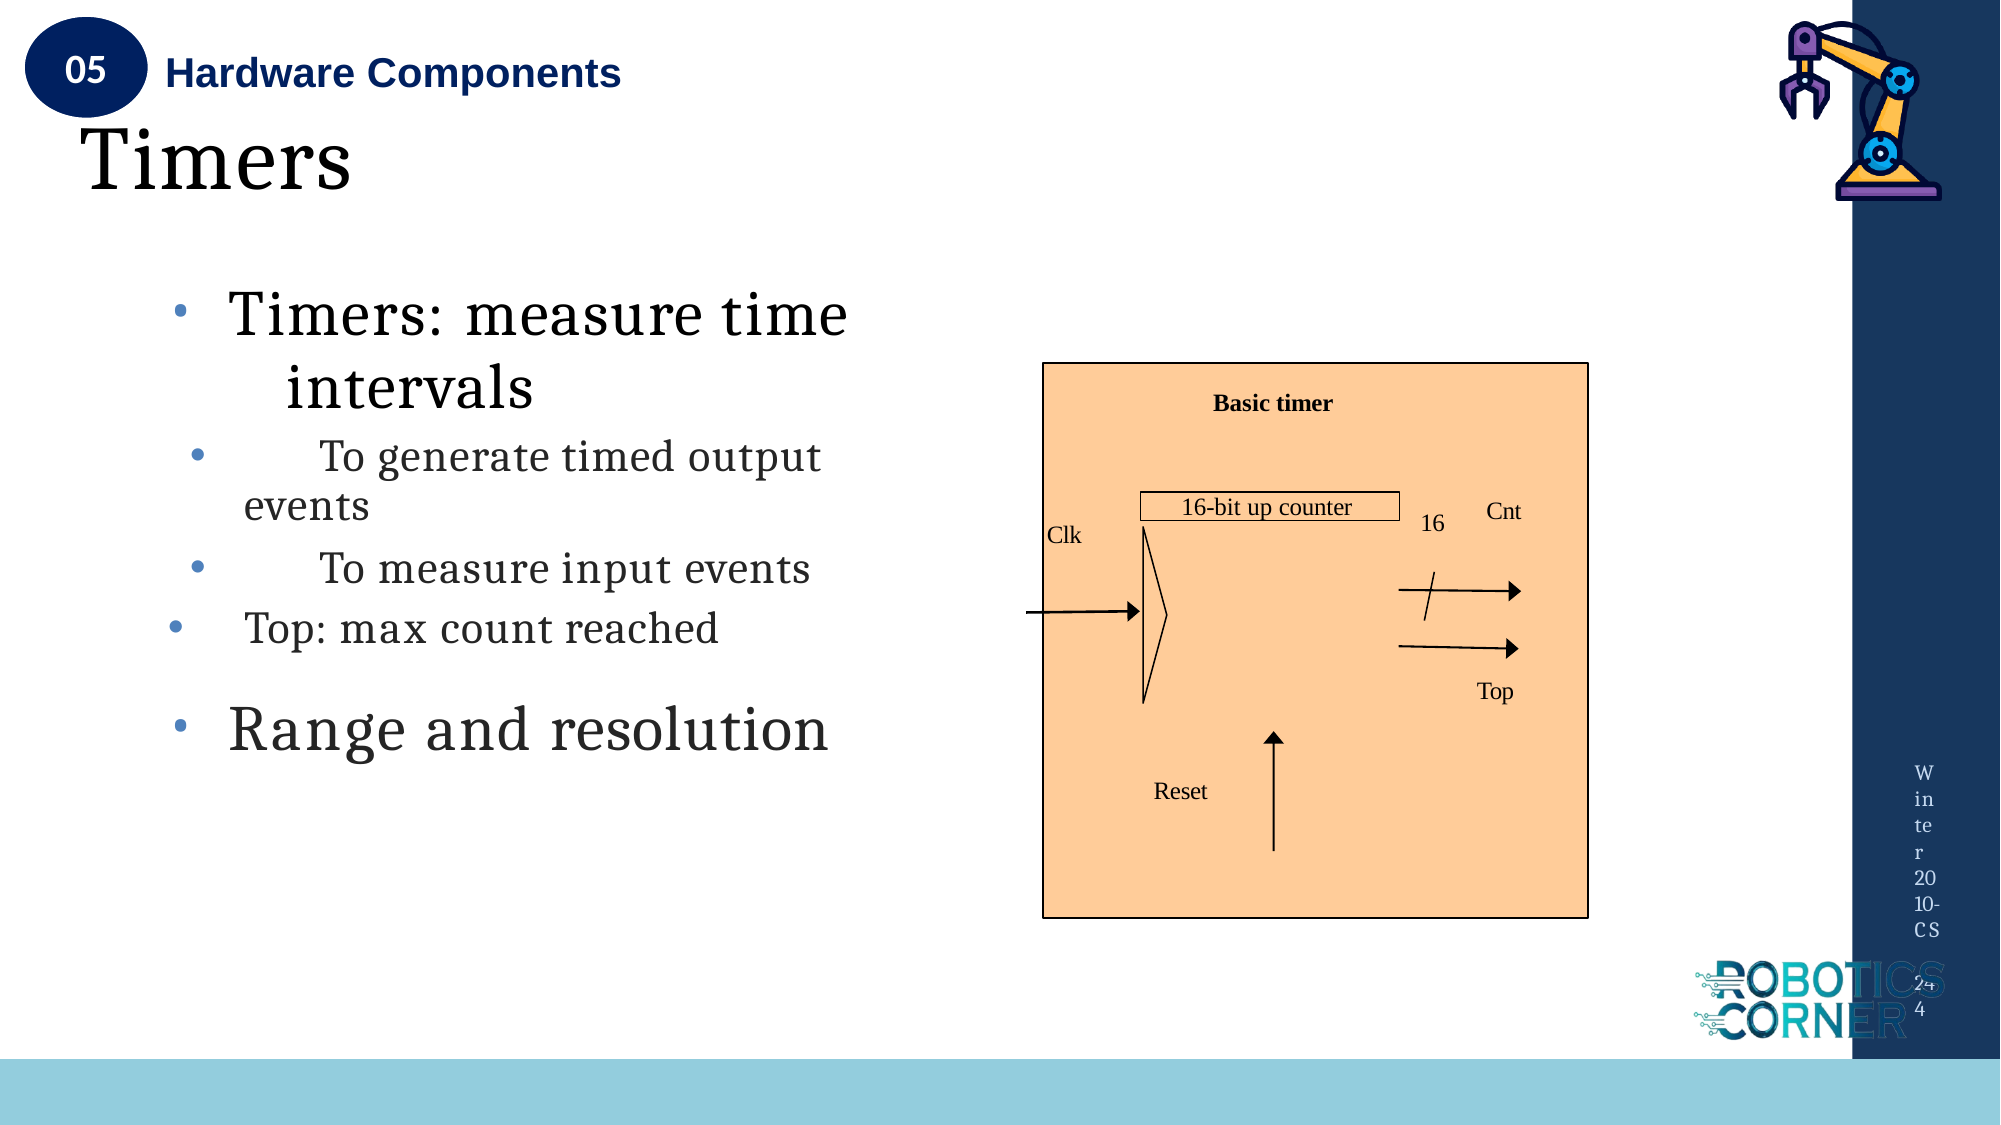

05
Hardware Components
Timers
Timers: measure time intervals
🞄	To generate timed output events
🞄	To measure input events
🞄	Top: max count reached
Range and resolution
Basic timer
16-bit up counter
Cnt
16
Clk
Top
Winter 2010- CS 244
Reset